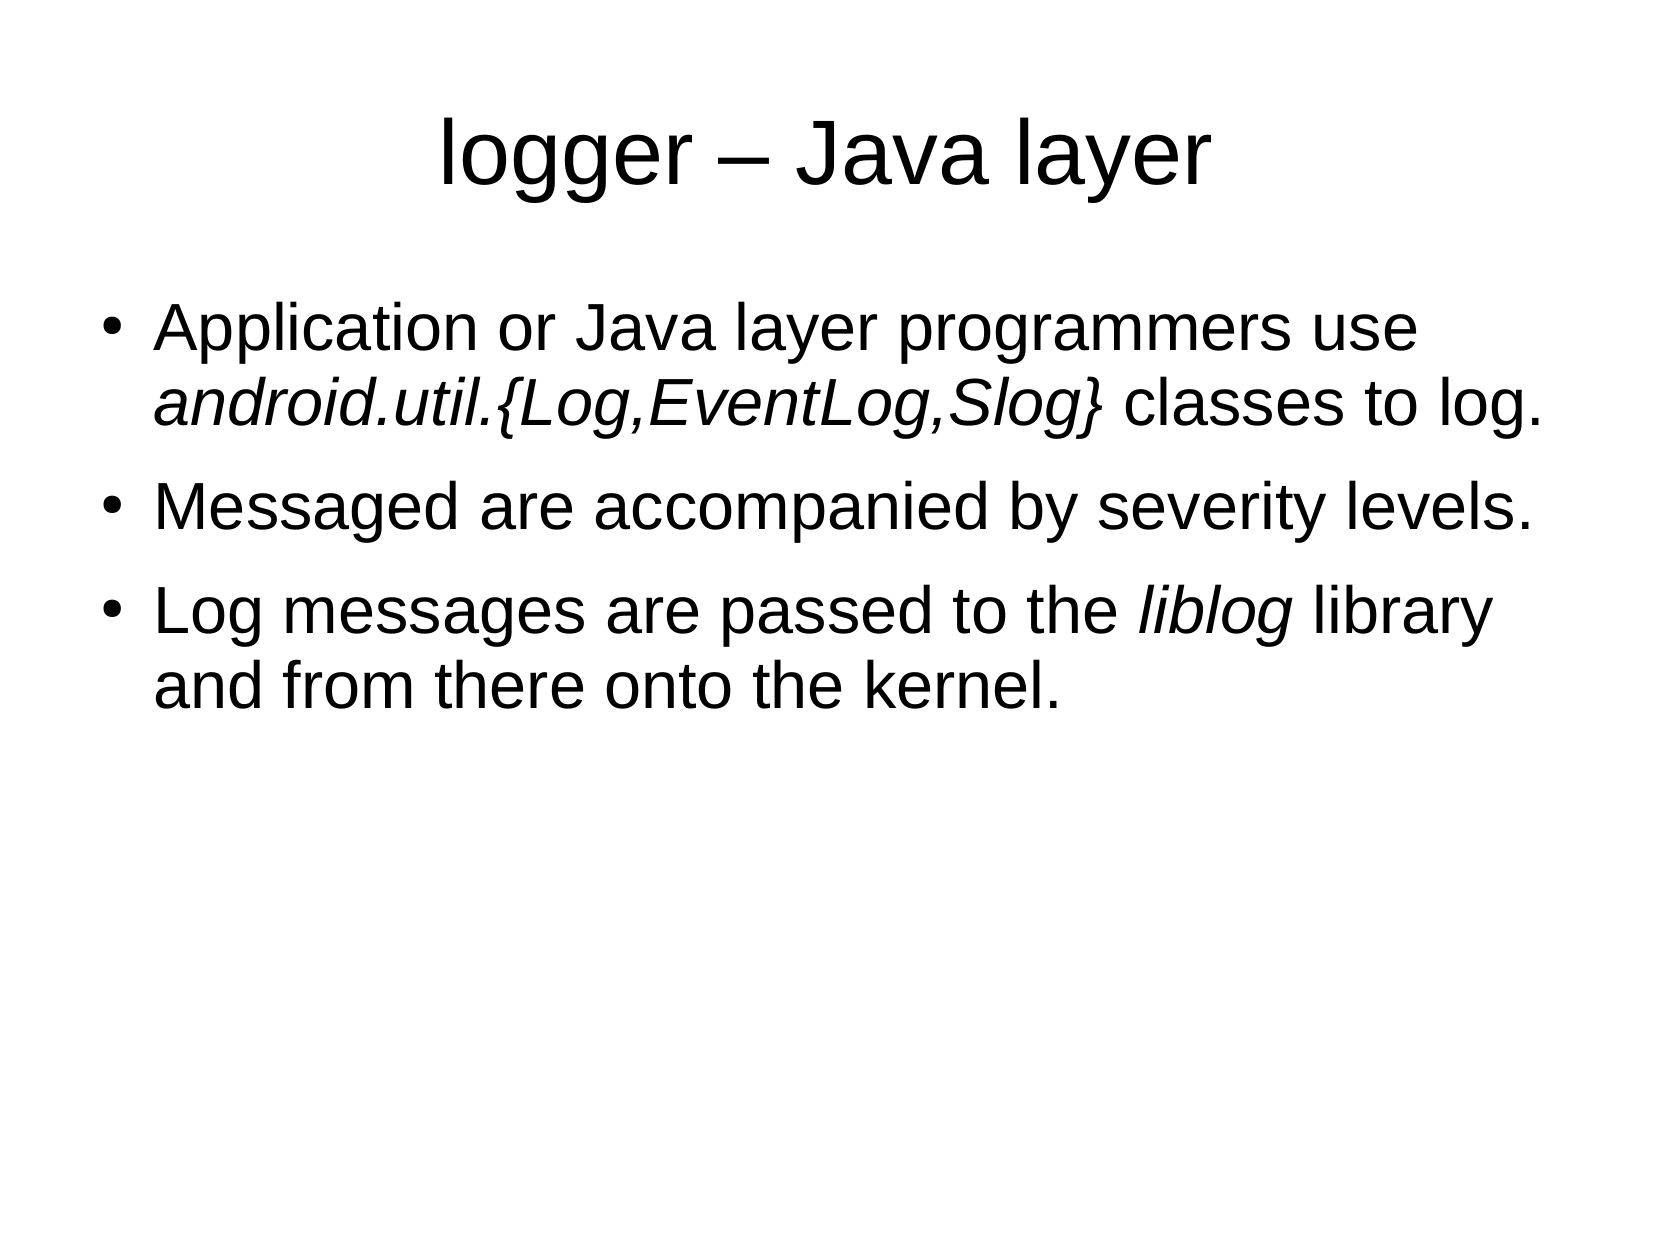

# logger – Java layer
Application or Java layer programmers use android.util.{Log,EventLog,Slog} classes to log.
Messaged are accompanied by severity levels.
Log messages are passed to the liblog library and from there onto the kernel.